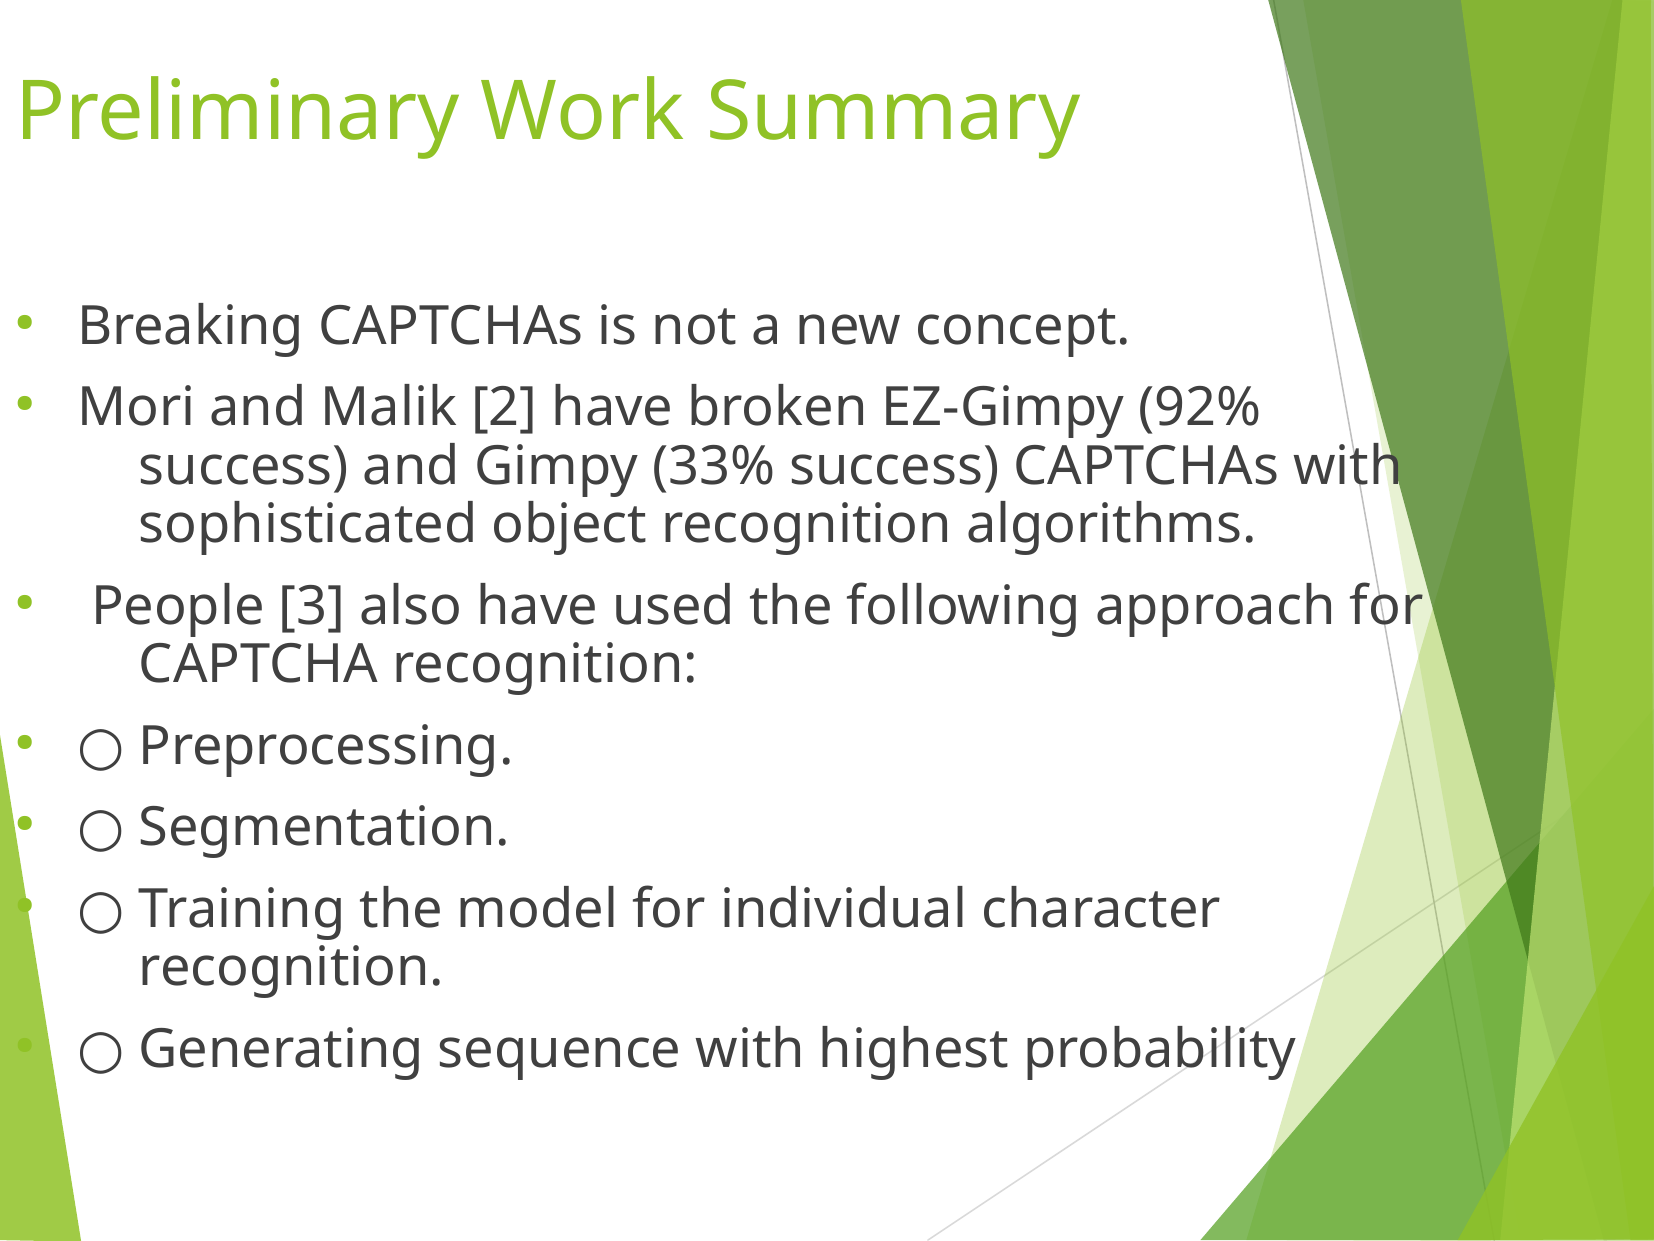

# Preliminary Work Summary
Breaking CAPTCHAs is not a new concept.
Mori and Malik [2] have broken EZ-Gimpy (92% success) and Gimpy (33% success) CAPTCHAs with sophisticated object recognition algorithms.
 People [3] also have used the following approach for CAPTCHA recognition:
○ Preprocessing.
○ Segmentation.
○ Training the model for individual character recognition.
○ Generating sequence with highest probability